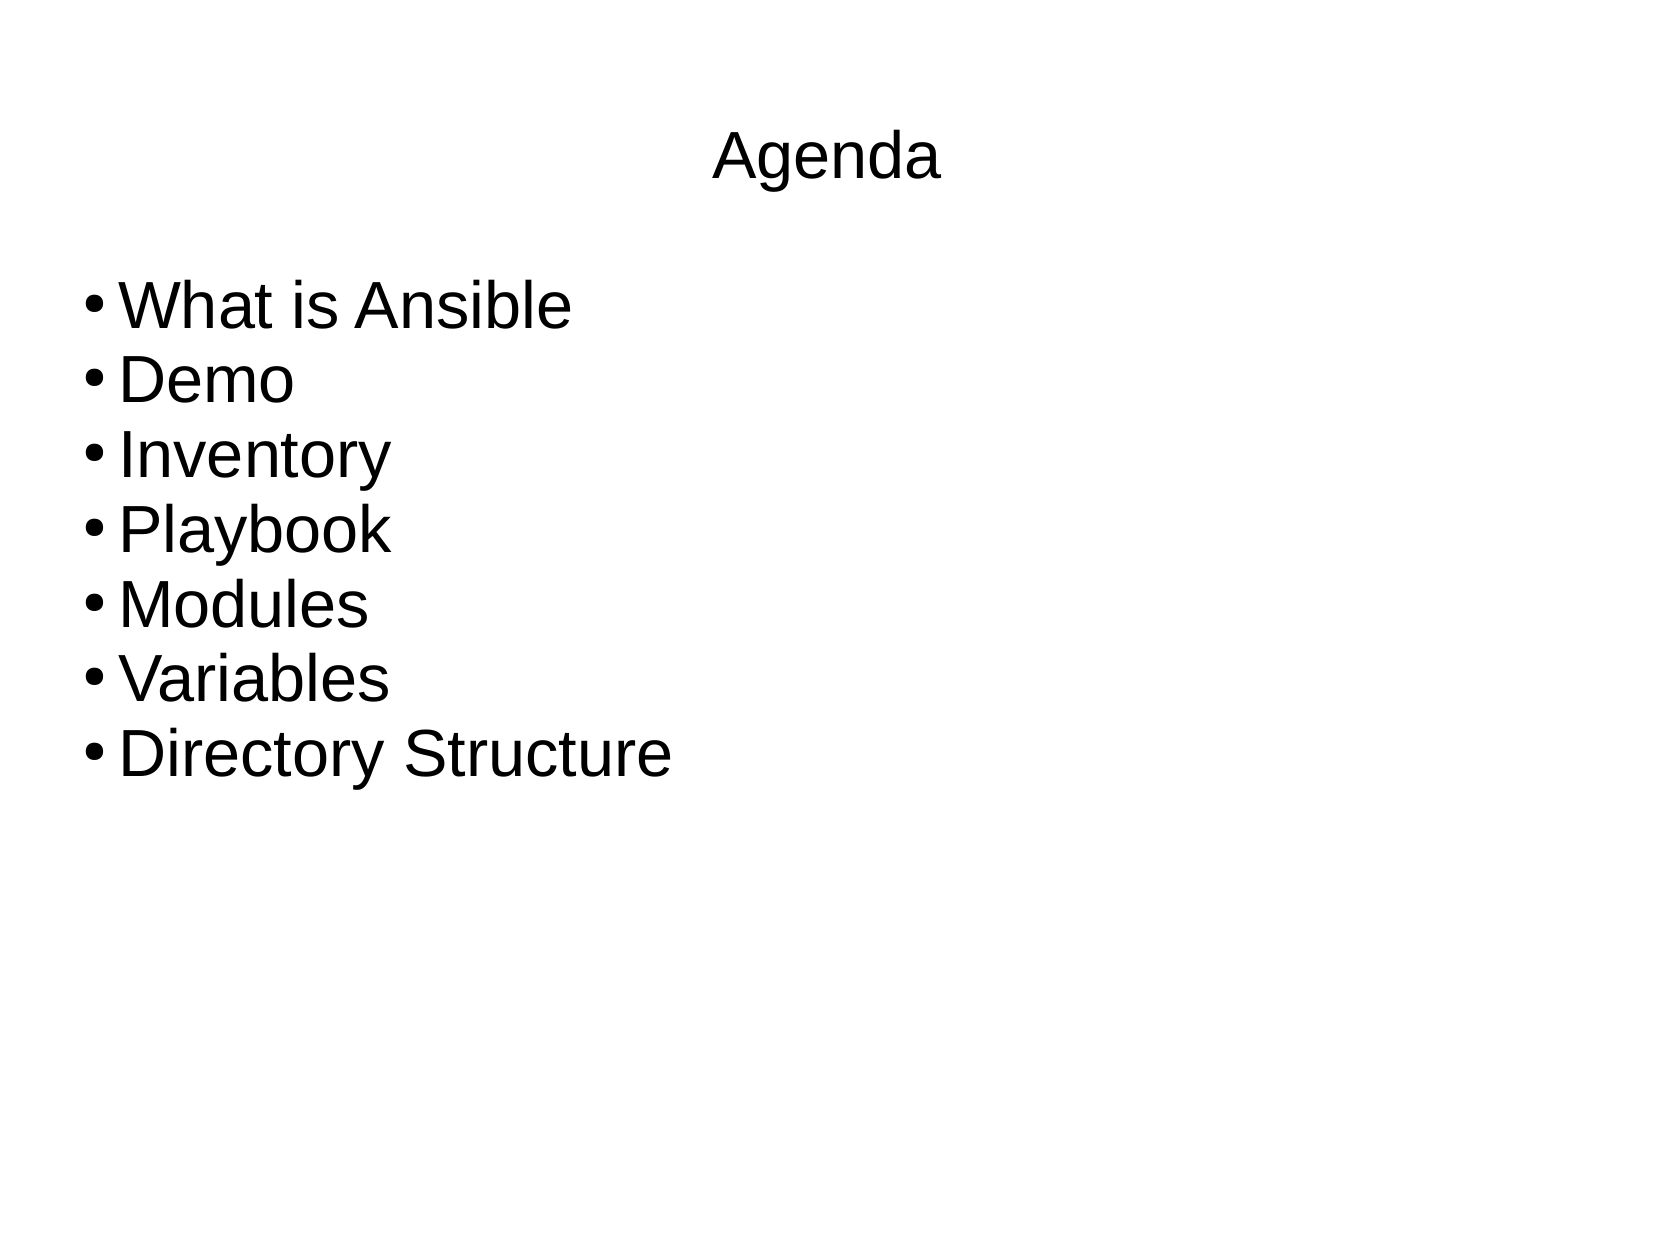

# Agenda
What is Ansible
Demo
Inventory
Playbook
Modules
Variables
Directory Structure